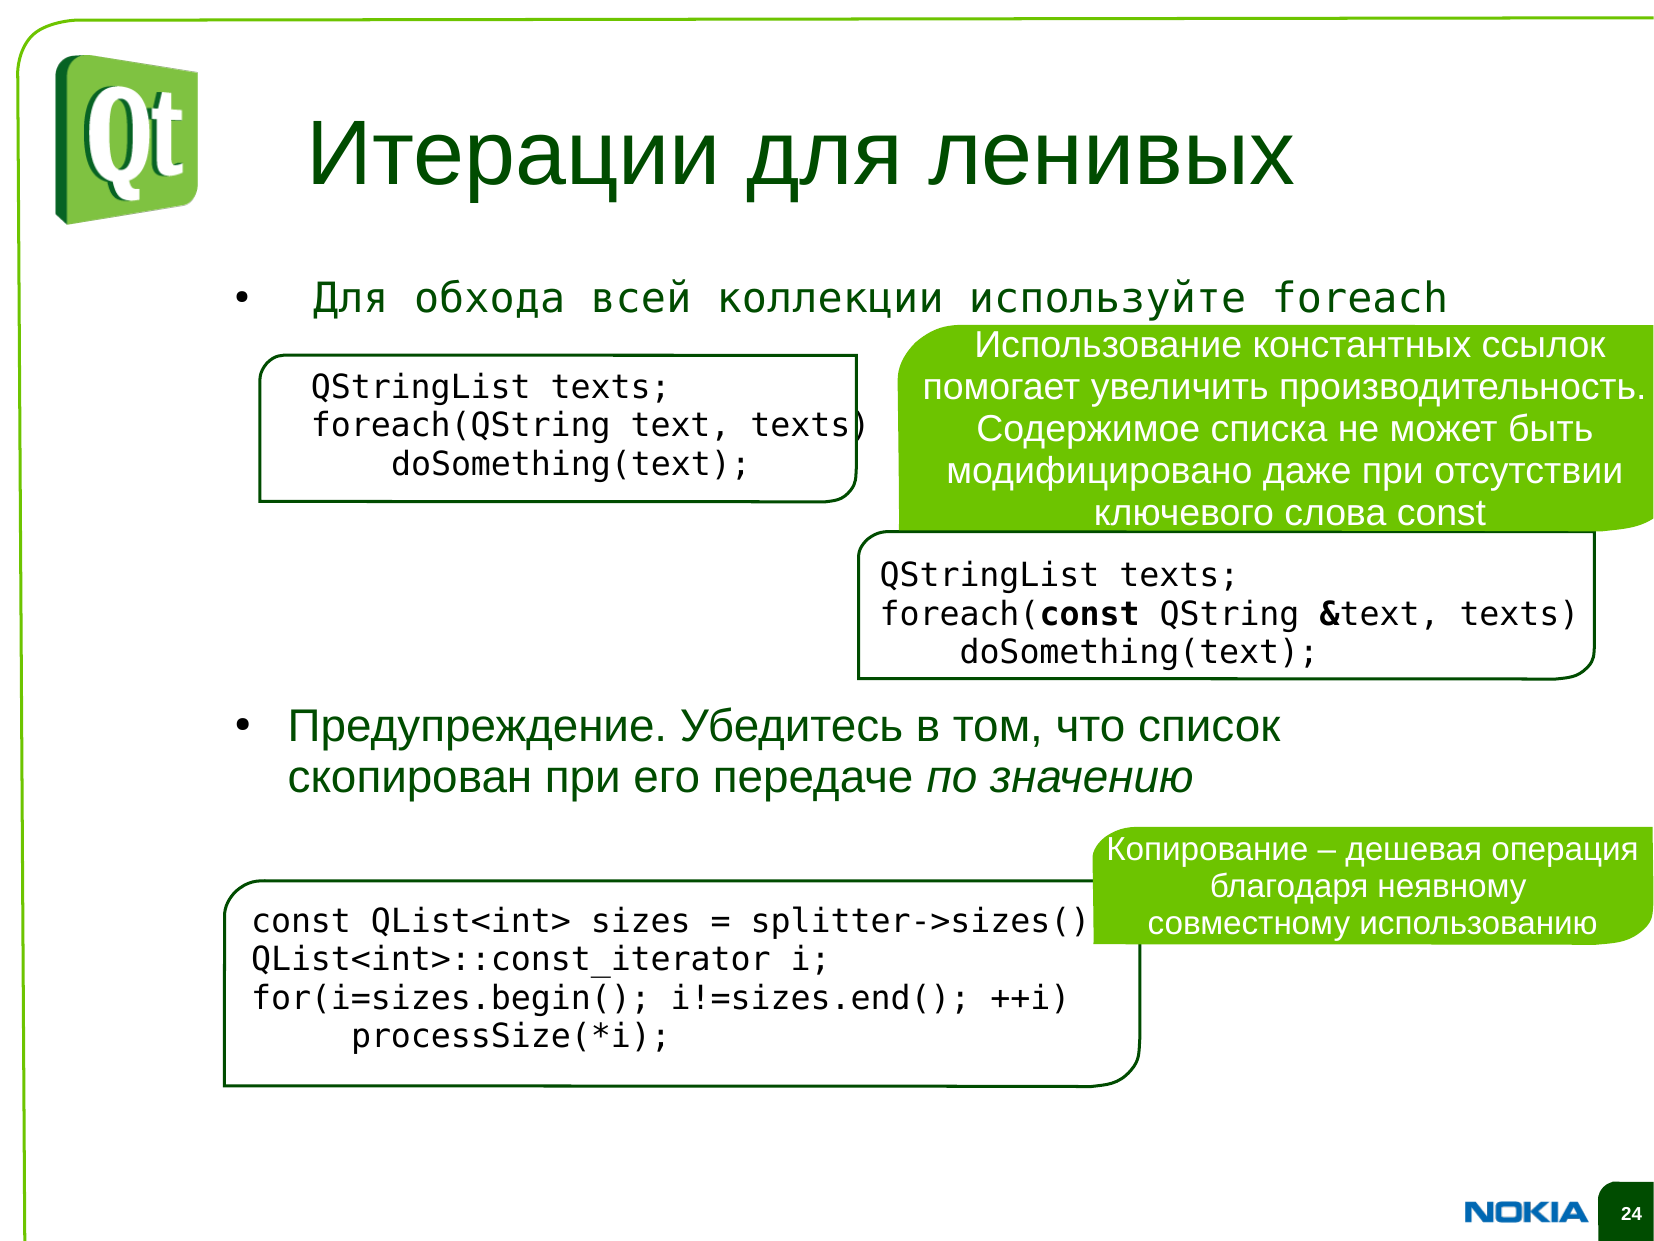

# Итерации для ленивых
 Для обхода всей коллекции используйте foreach
Предупреждение. Убедитесь в том, что список скопирован при его передаче по значению
Использование константных ссылок
помогает увеличить производительность.
Содержимое списка не может быть
модифицировано даже при отсутствии
ключевого слова const
QStringList texts;
foreach(QString text, texts)
 doSomething(text);
QStringList texts;
foreach(const QString &text, texts)
 doSomething(text);
Копирование – дешевая операция
благодаря неявному
совместному использованию
const QList<int> sizes = splitter->sizes();
QList<int>::const_iterator i;
for(i=sizes.begin(); i!=sizes.end(); ++i)
 processSize(*i);